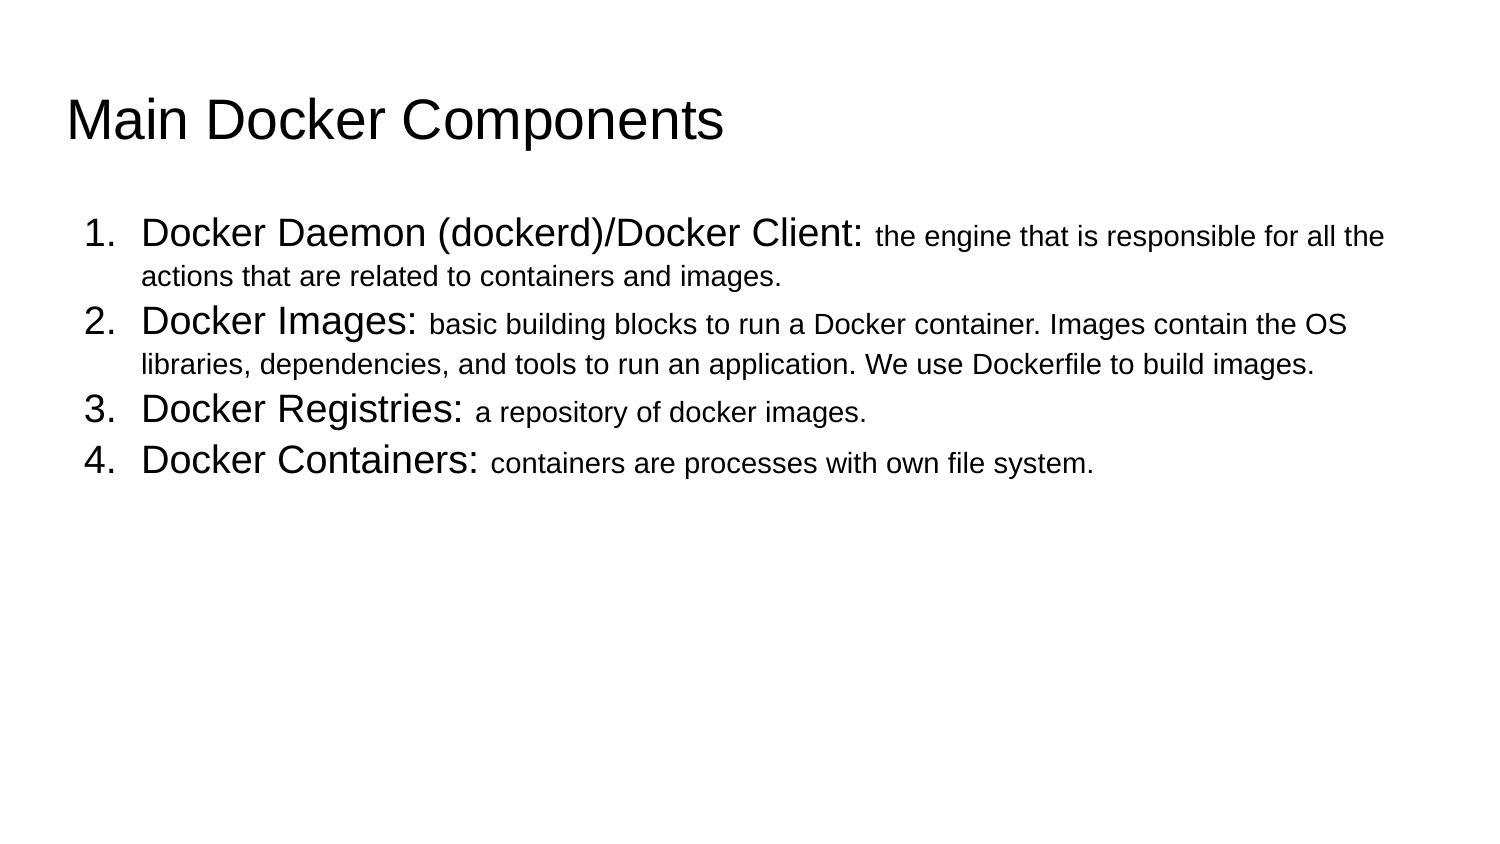

# Main Docker Components
Docker Daemon (dockerd)/Docker Client: the engine that is responsible for all the actions that are related to containers and images.
Docker Images: basic building blocks to run a Docker container. Images contain the OS libraries, dependencies, and tools to run an application. We use Dockerfile to build images.
Docker Registries: a repository of docker images.
Docker Containers: containers are processes with own file system.